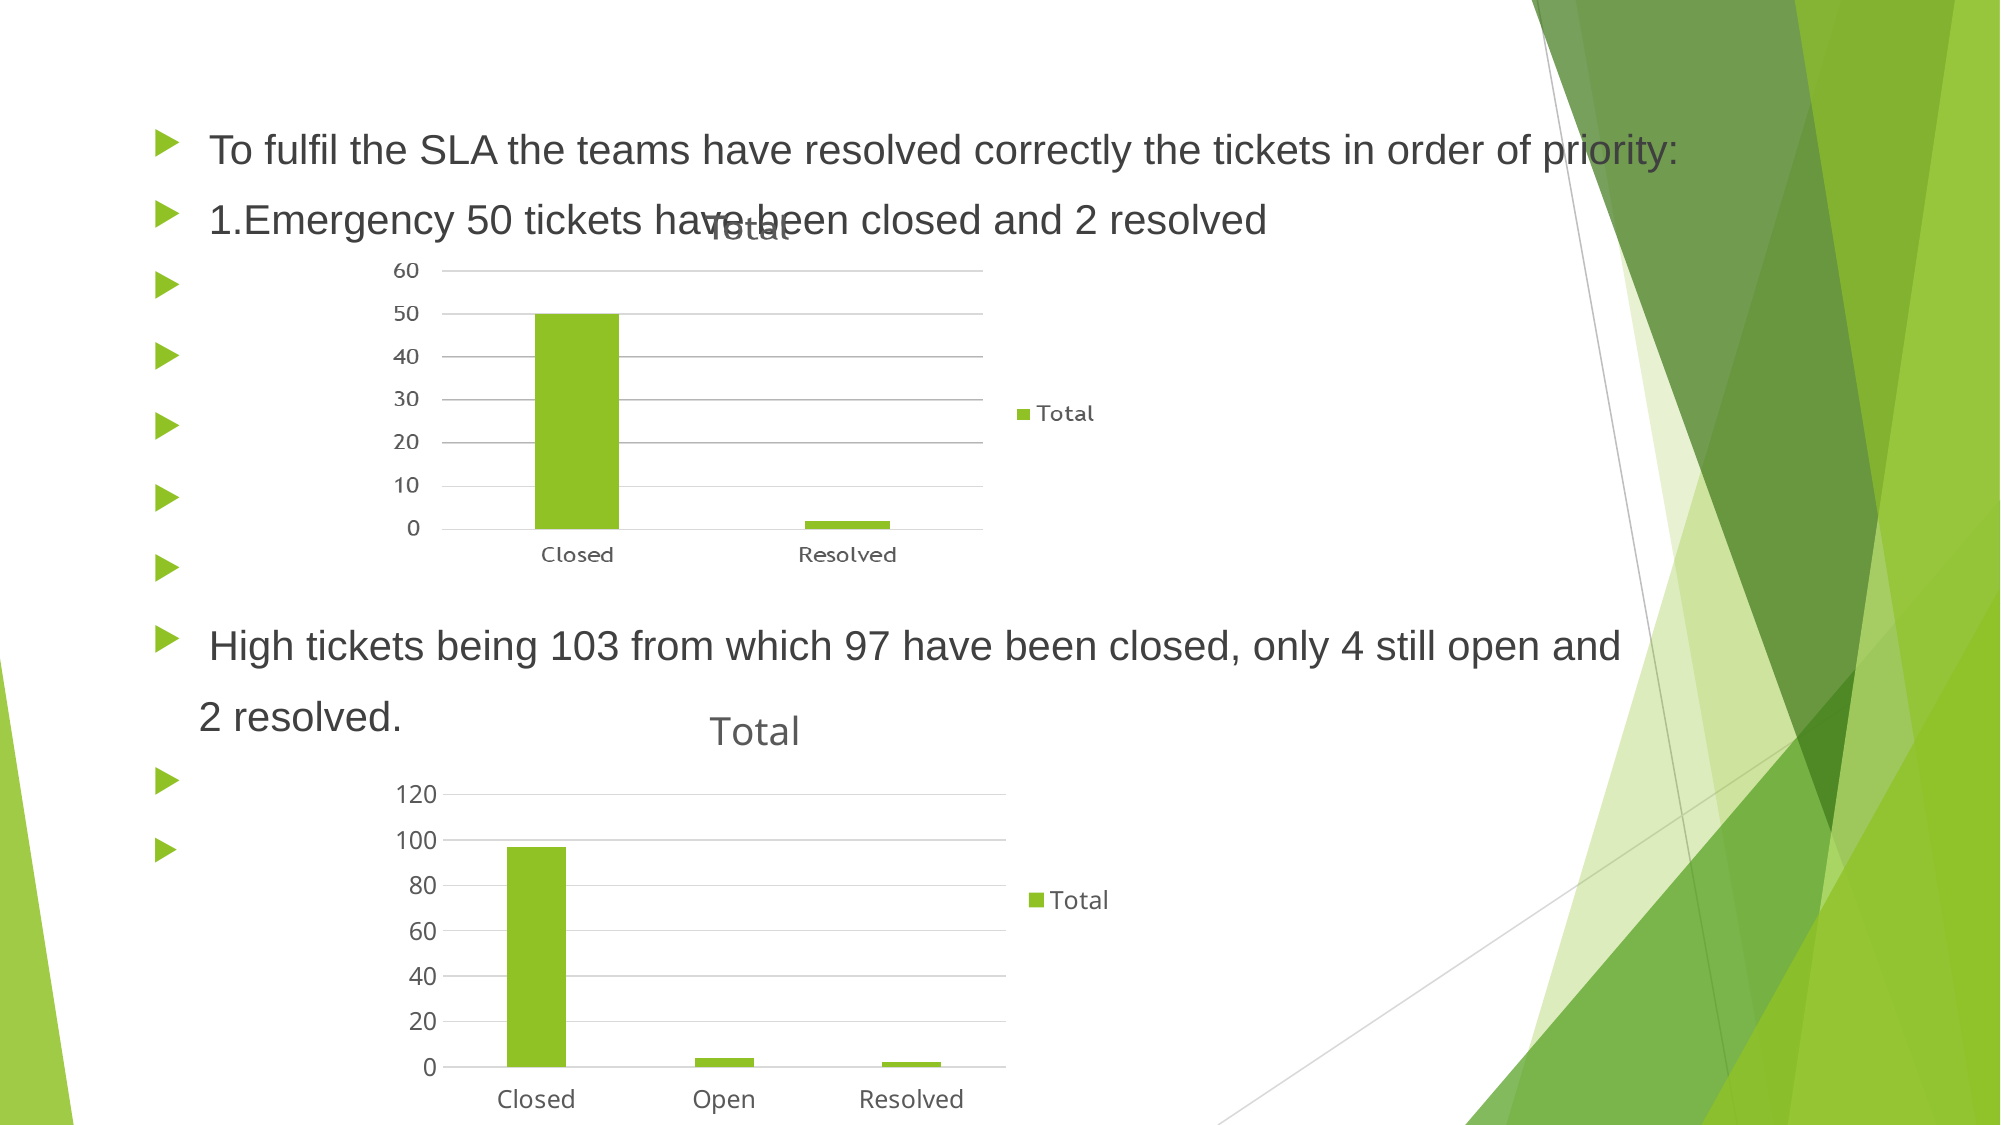

# To fulfil the SLA the teams have resolved correctly the tickets in order of priority:
1.Emergency 50 tickets have been closed and 2 resolved
High tickets being 103 from which 97 have been closed, only 4 still open and
 2 resolved.
### Chart: Total
| Category | Total |
|---|---|
| Closed | 97.0 |
| Open | 4.0 |
| Resolved | 2.0 |